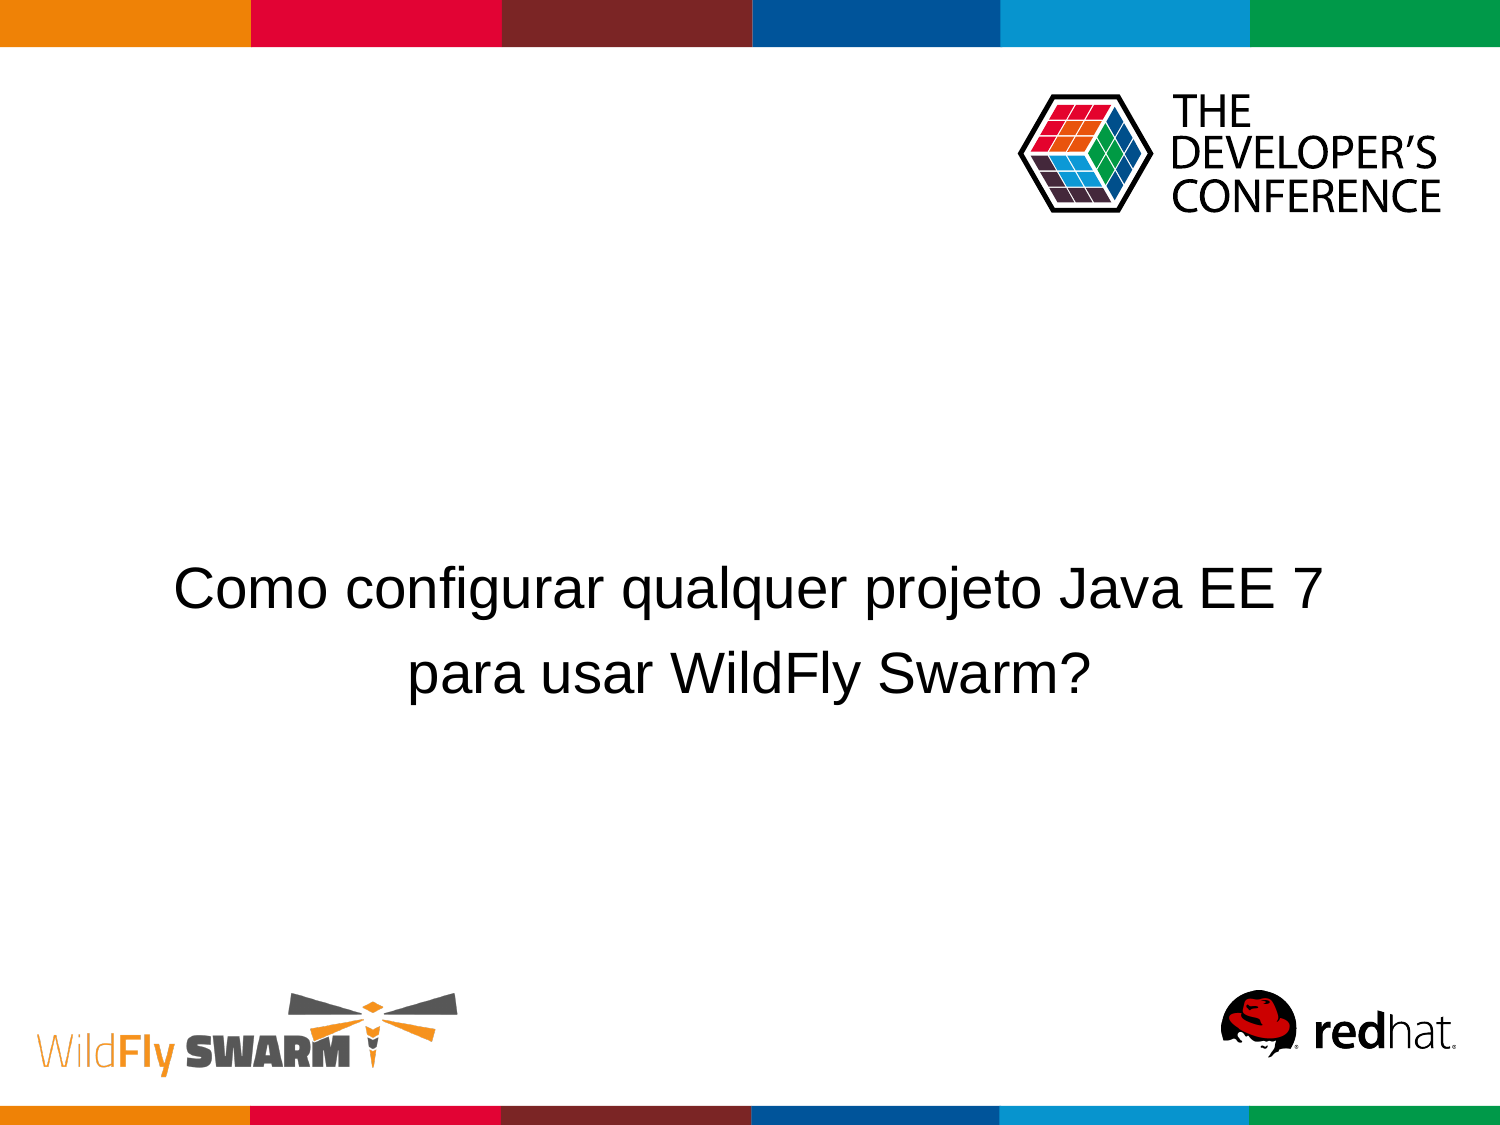

# Como configurar qualquer projeto Java EE 7
para usar WildFly Swarm?